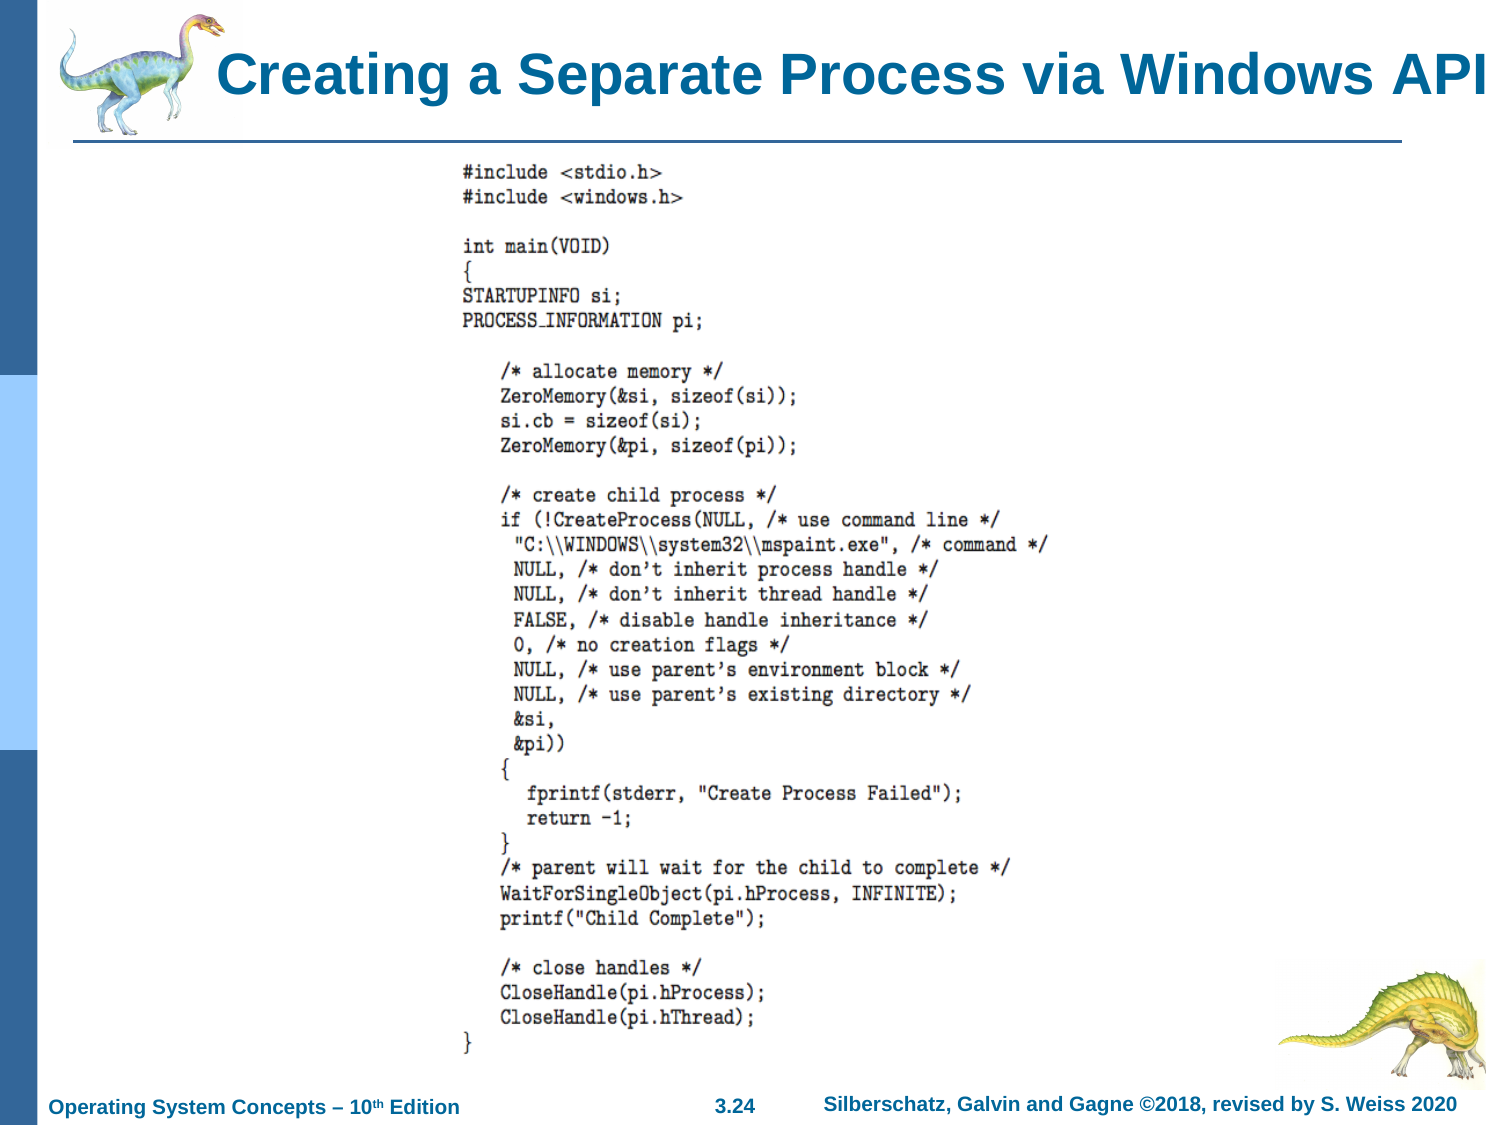

# Creating a Separate Process via Windows API